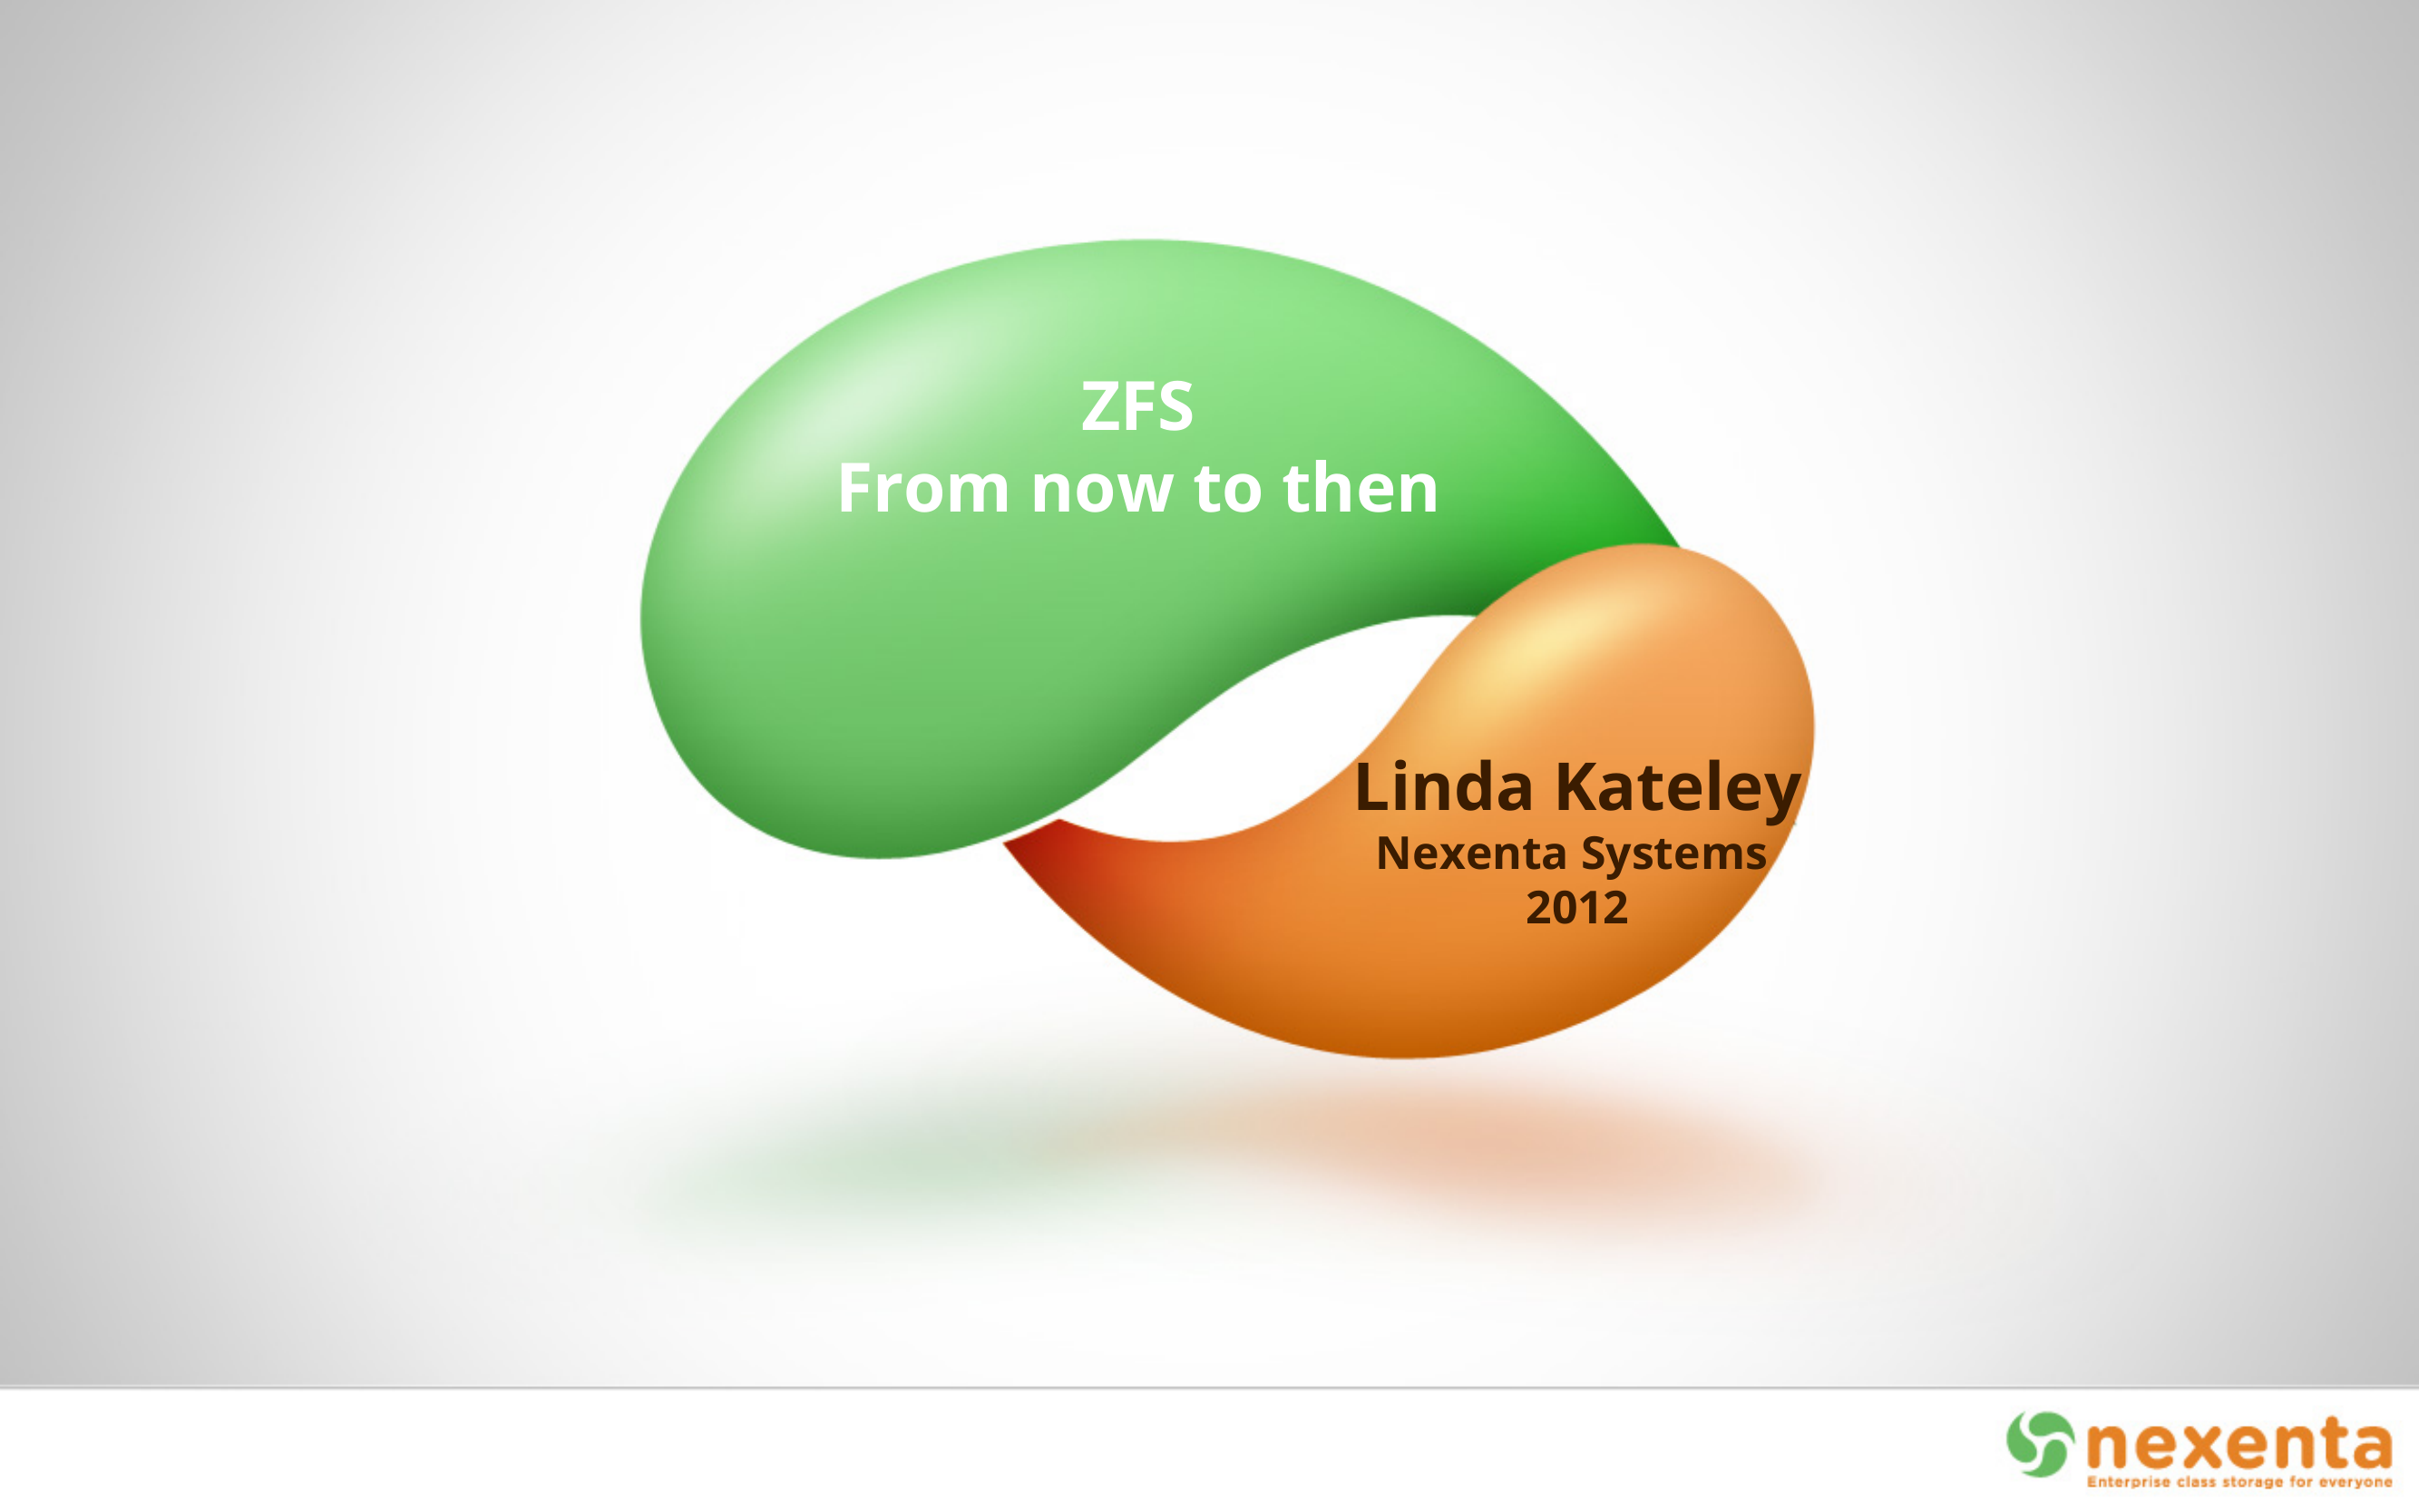

ZFS
From now to then
Linda Kateley
Nexenta Systems
2012